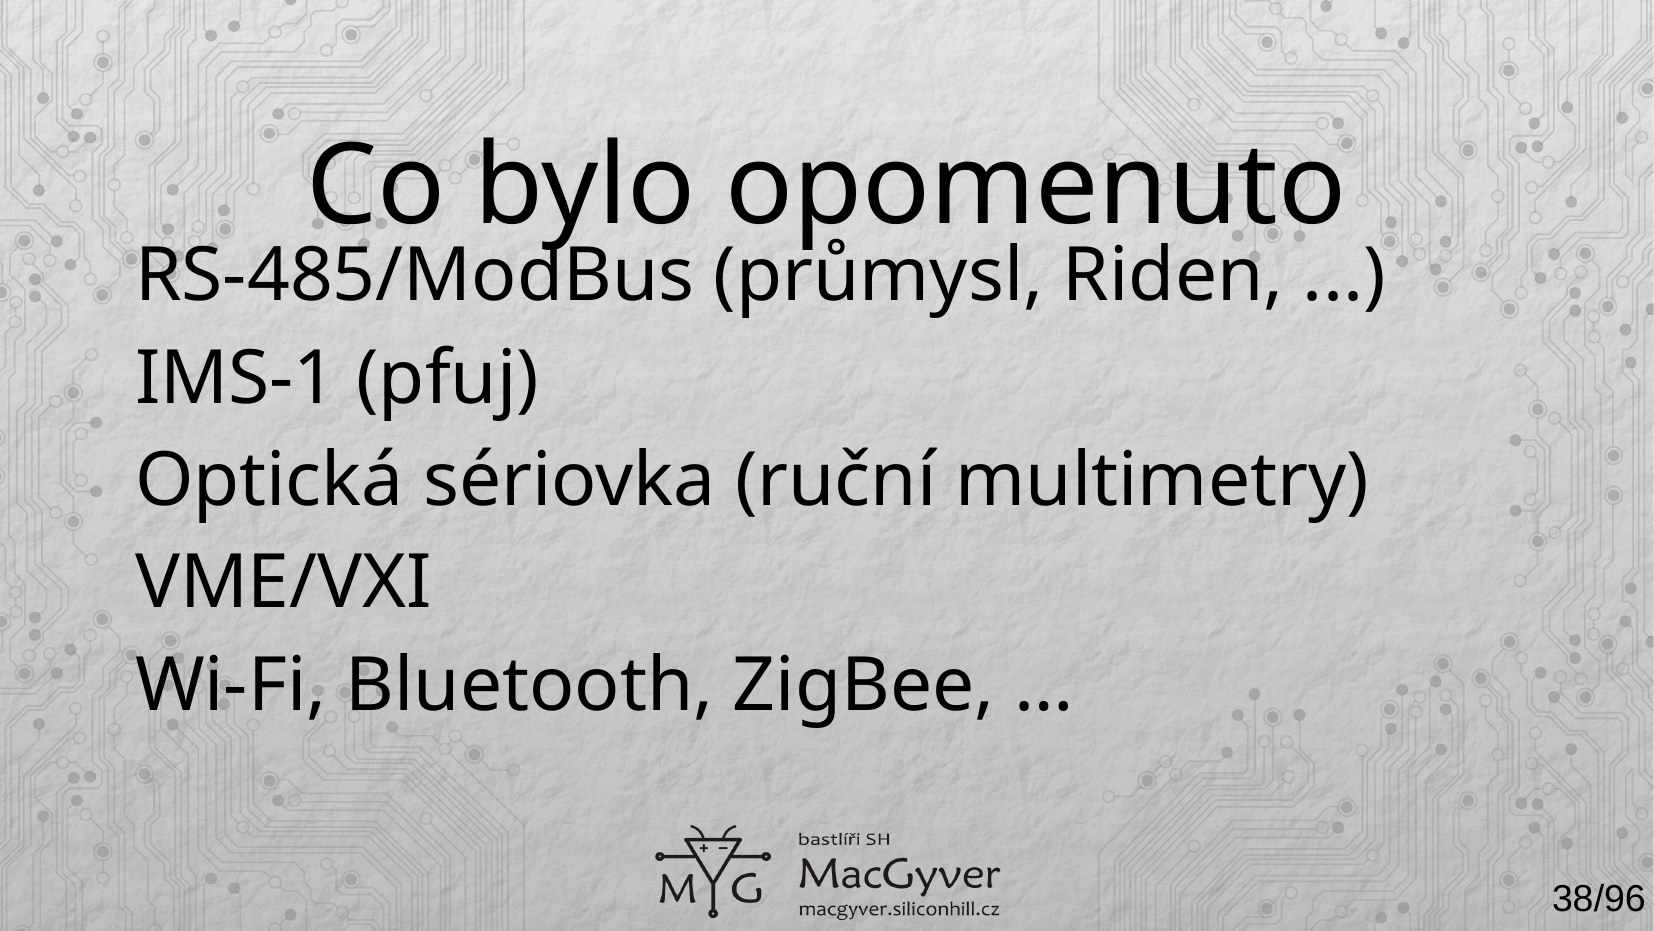

# Co bylo opomenuto
RS-485/ModBus (průmysl, Riden, ...)
IMS-1 (pfuj)
Optická sériovka (ruční multimetry)
VME/VXI
Wi-Fi, Bluetooth, ZigBee, …